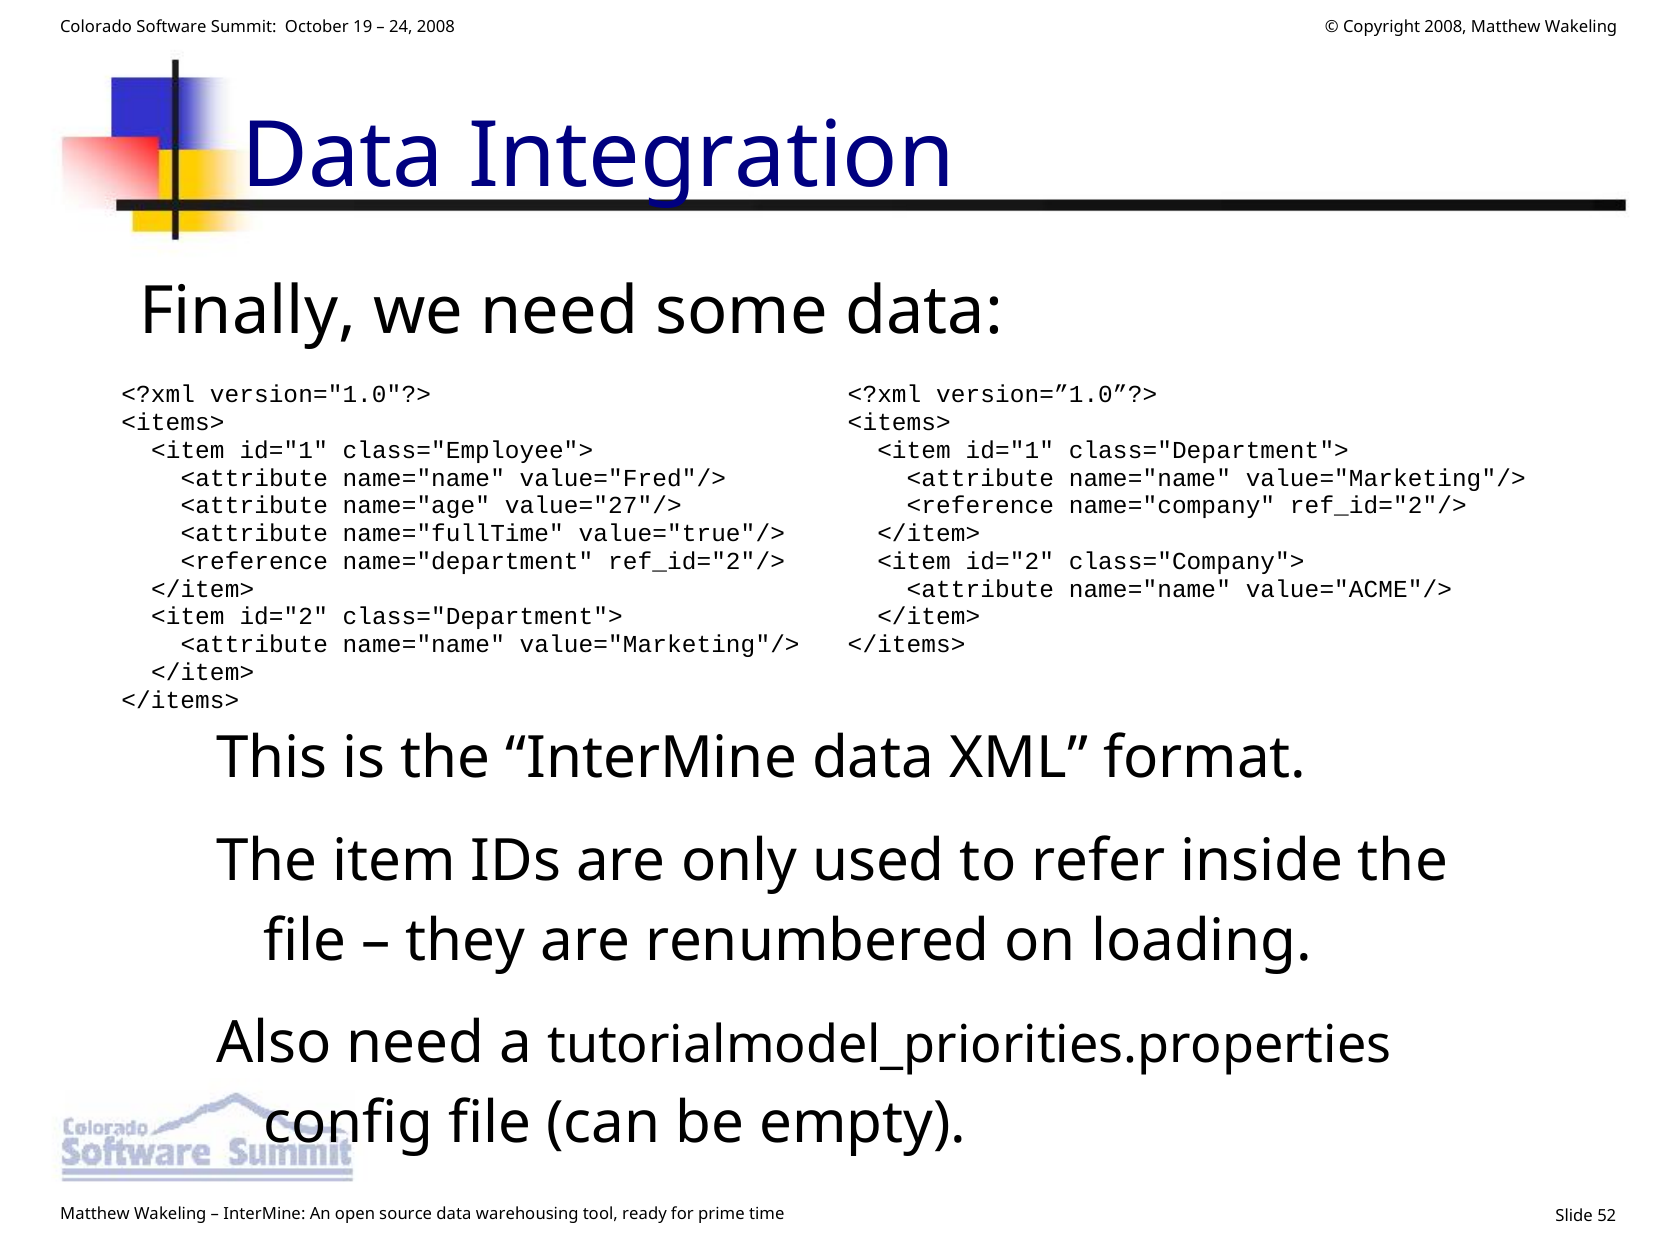

# Data Integration
Finally, we need some data:
<?xml version="1.0"?>	<?xml version=”1.0”?>
<items>	<items>
 <item id="1" class="Employee">	 <item id="1" class="Department">
 <attribute name="name" value="Fred"/>	 <attribute name="name" value="Marketing"/>
 <attribute name="age" value="27"/>	 <reference name="company" ref_id="2"/>
 <attribute name="fullTime" value="true"/>	 </item>
 <reference name="department" ref_id="2"/>	 <item id="2" class="Company">
 </item>	 <attribute name="name" value="ACME"/>
 <item id="2" class="Department">	 </item>
 <attribute name="name" value="Marketing"/>	</items>
 </item>
</items>
This is the “InterMine data XML” format.
The item IDs are only used to refer inside the file – they are renumbered on loading.
Also need a tutorialmodel_priorities.properties config file (can be empty).